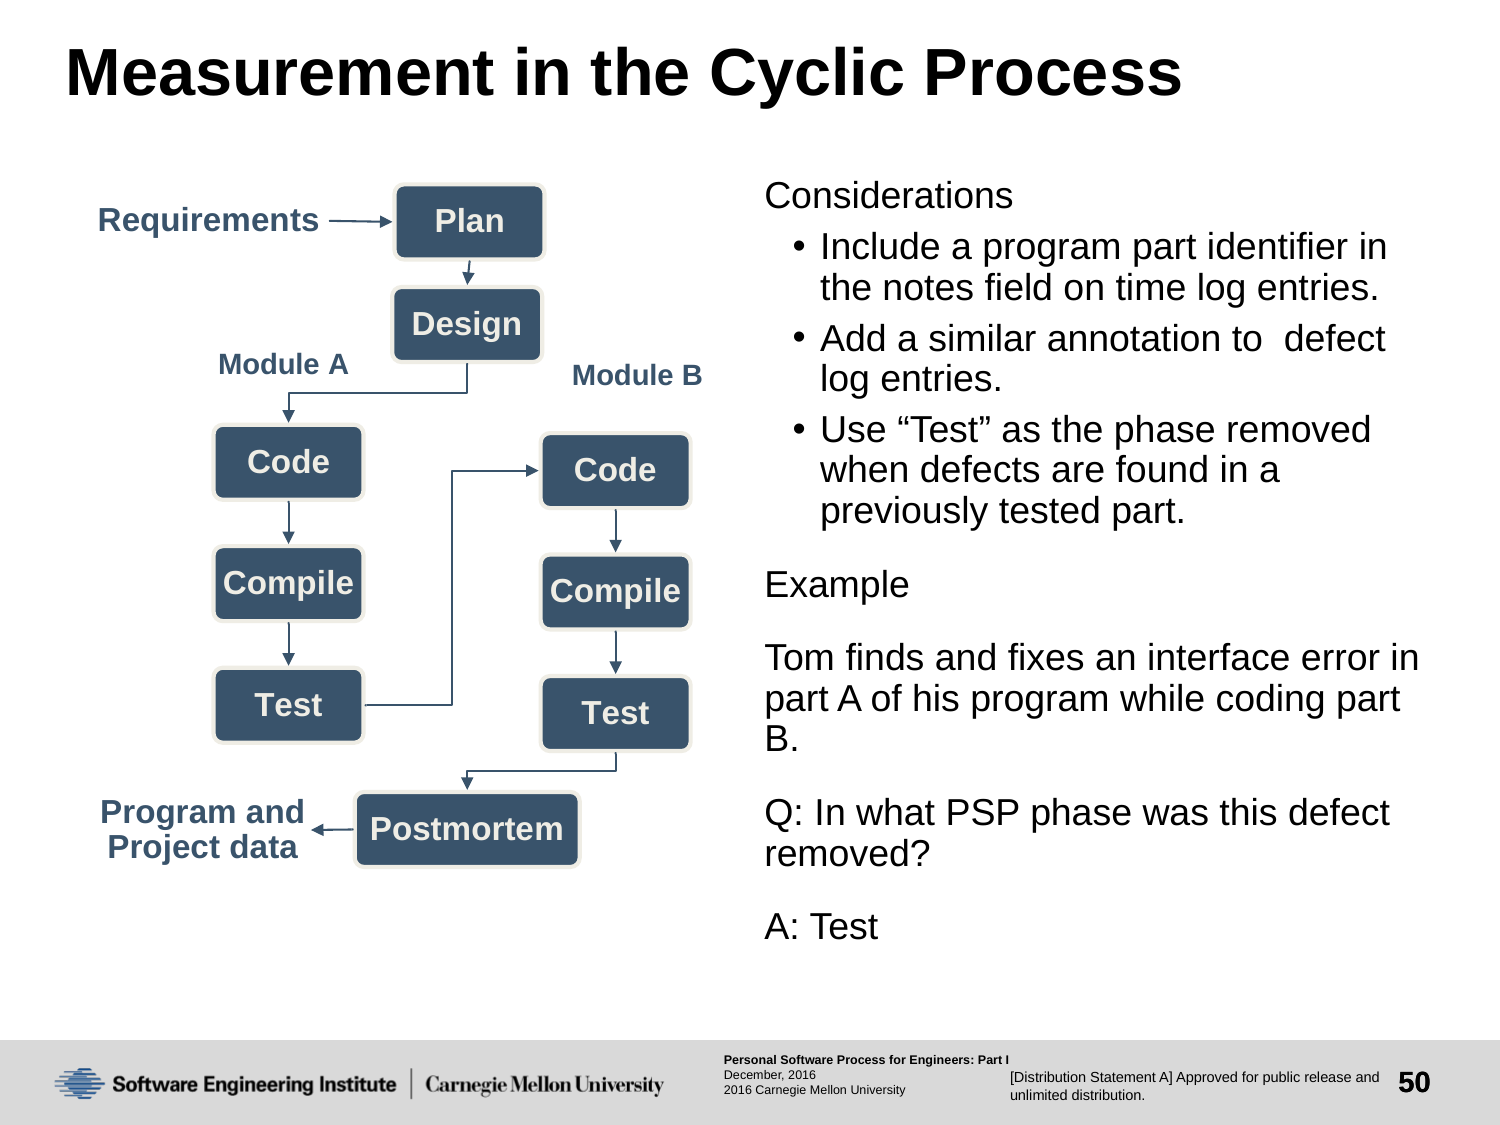

# Measurement in the Cyclic Process
Considerations
Include a program part identifier in the notes field on time log entries.
Add a similar annotation to defect log entries.
Use “Test” as the phase removed when defects are found in a previously tested part.
Example
Tom finds and fixes an interface error in part A of his program while coding part B.
Q: In what PSP phase was this defect removed?
A: Test